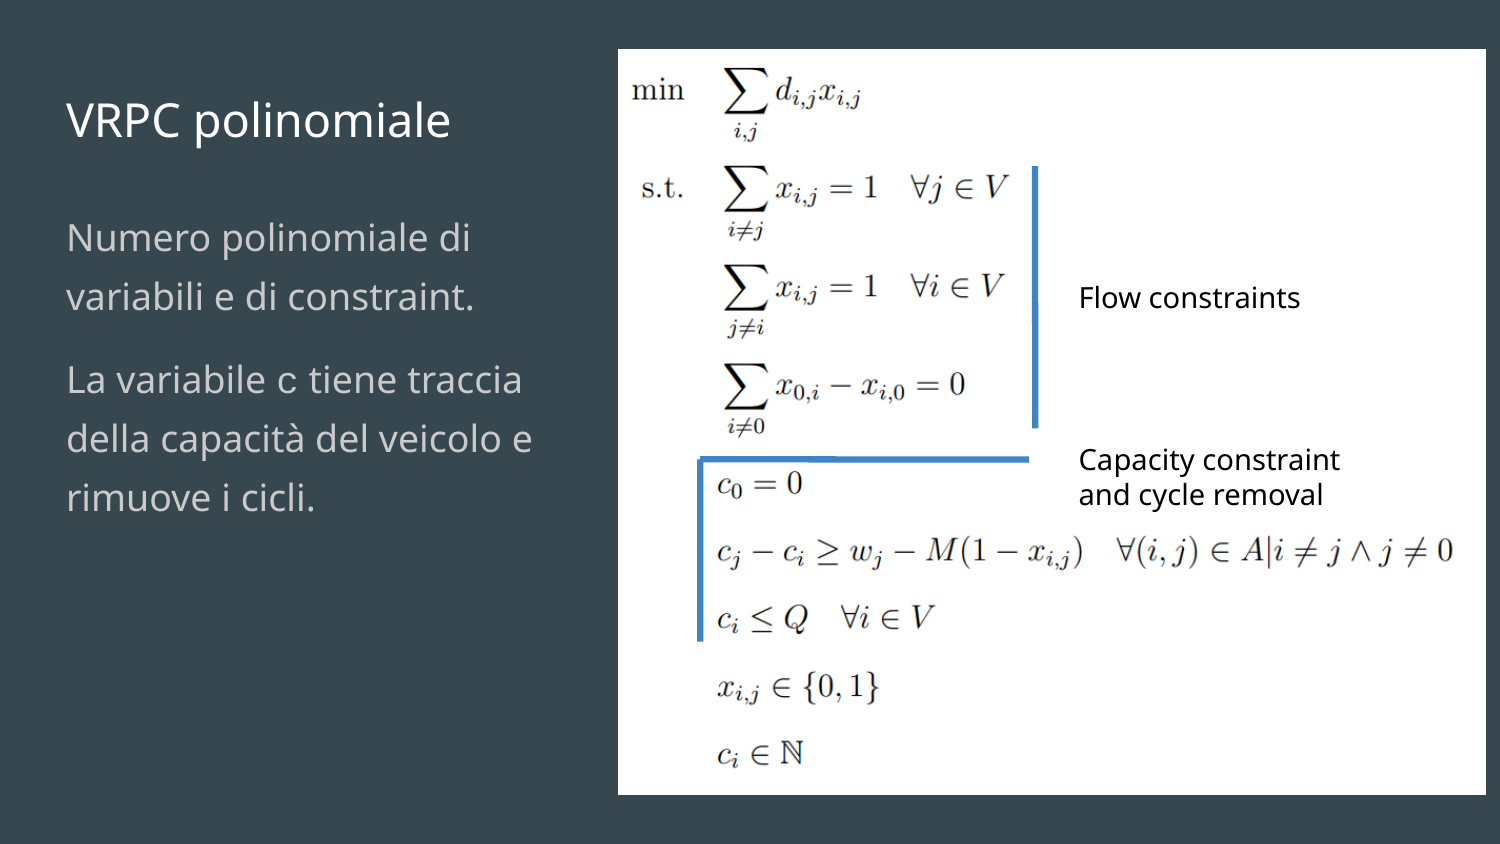

# VRPC polinomiale
Numero polinomiale di variabili e di constraint.
La variabile c tiene traccia della capacità del veicolo e rimuove i cicli.
Flow constraints
Capacity constraint
and cycle removal